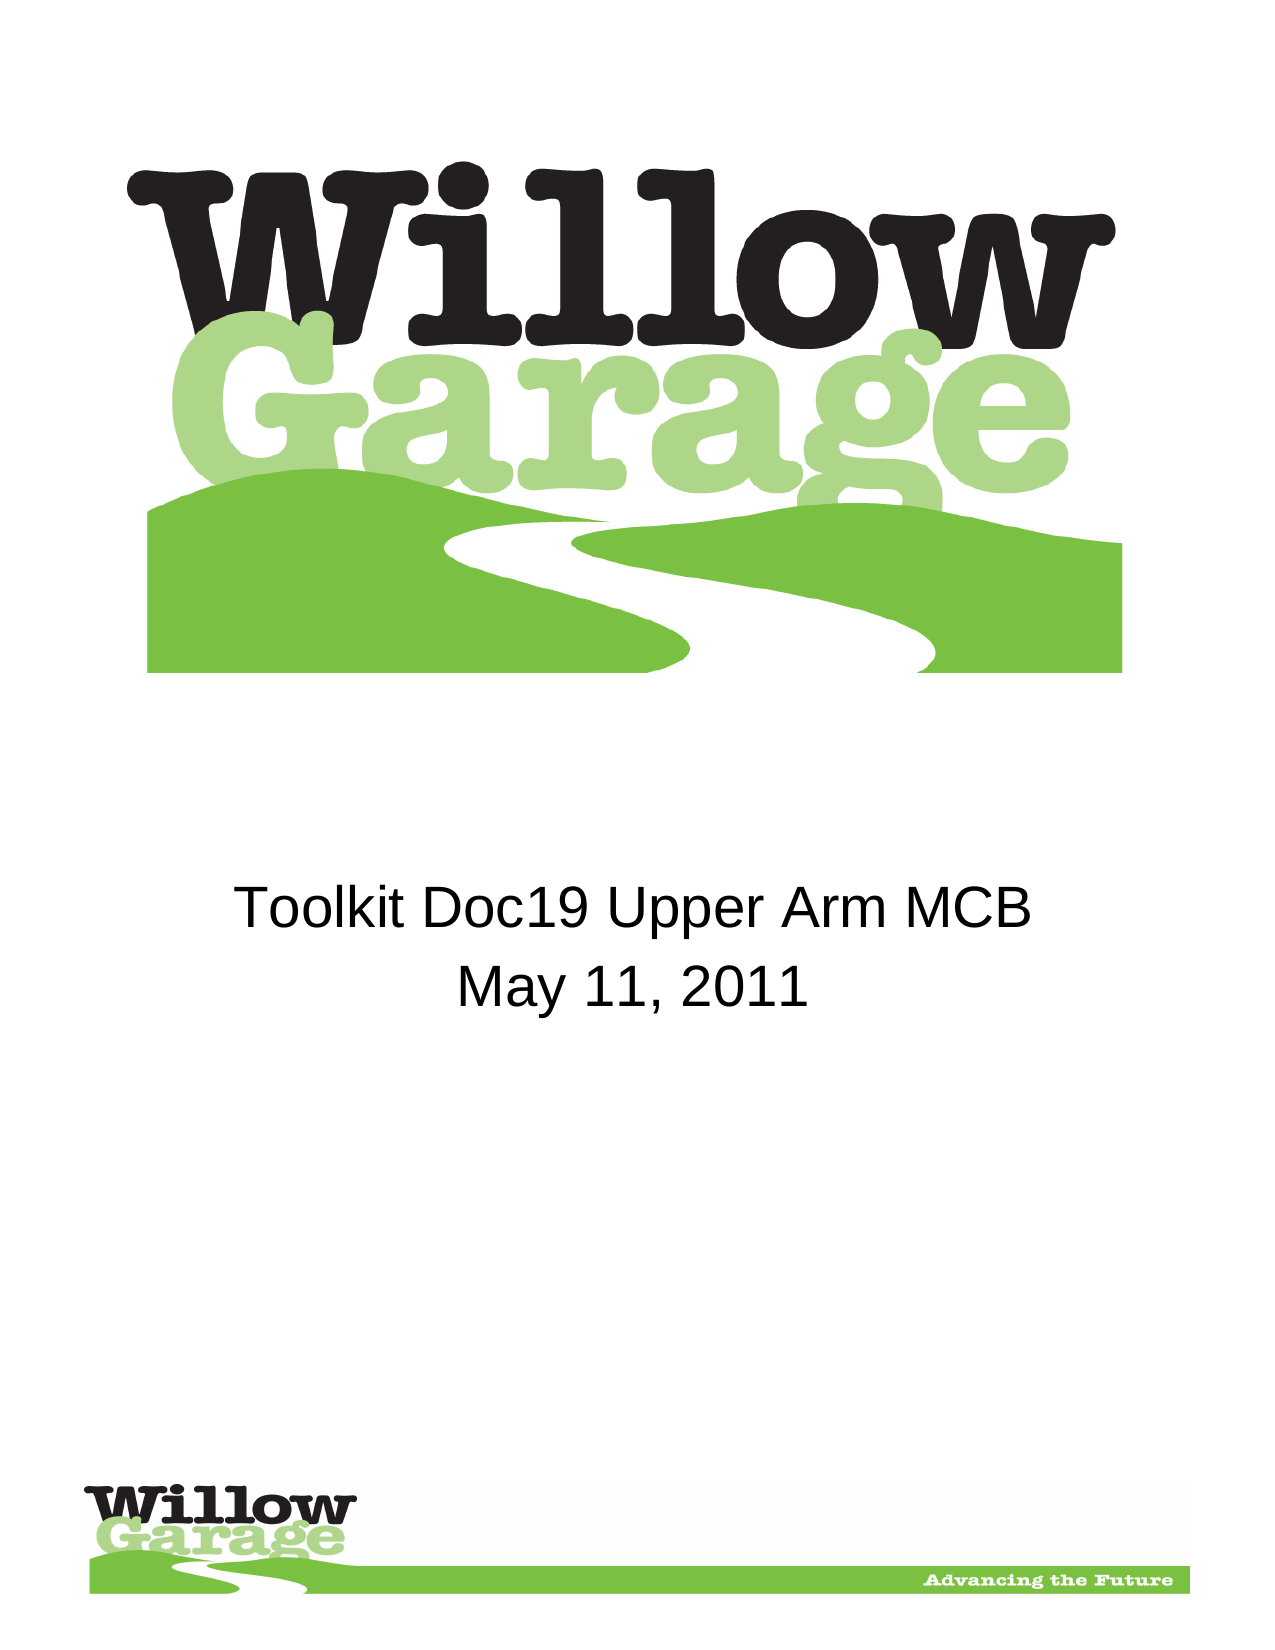

# Toolkit Doc19 Upper Arm MCB
May 11, 2011